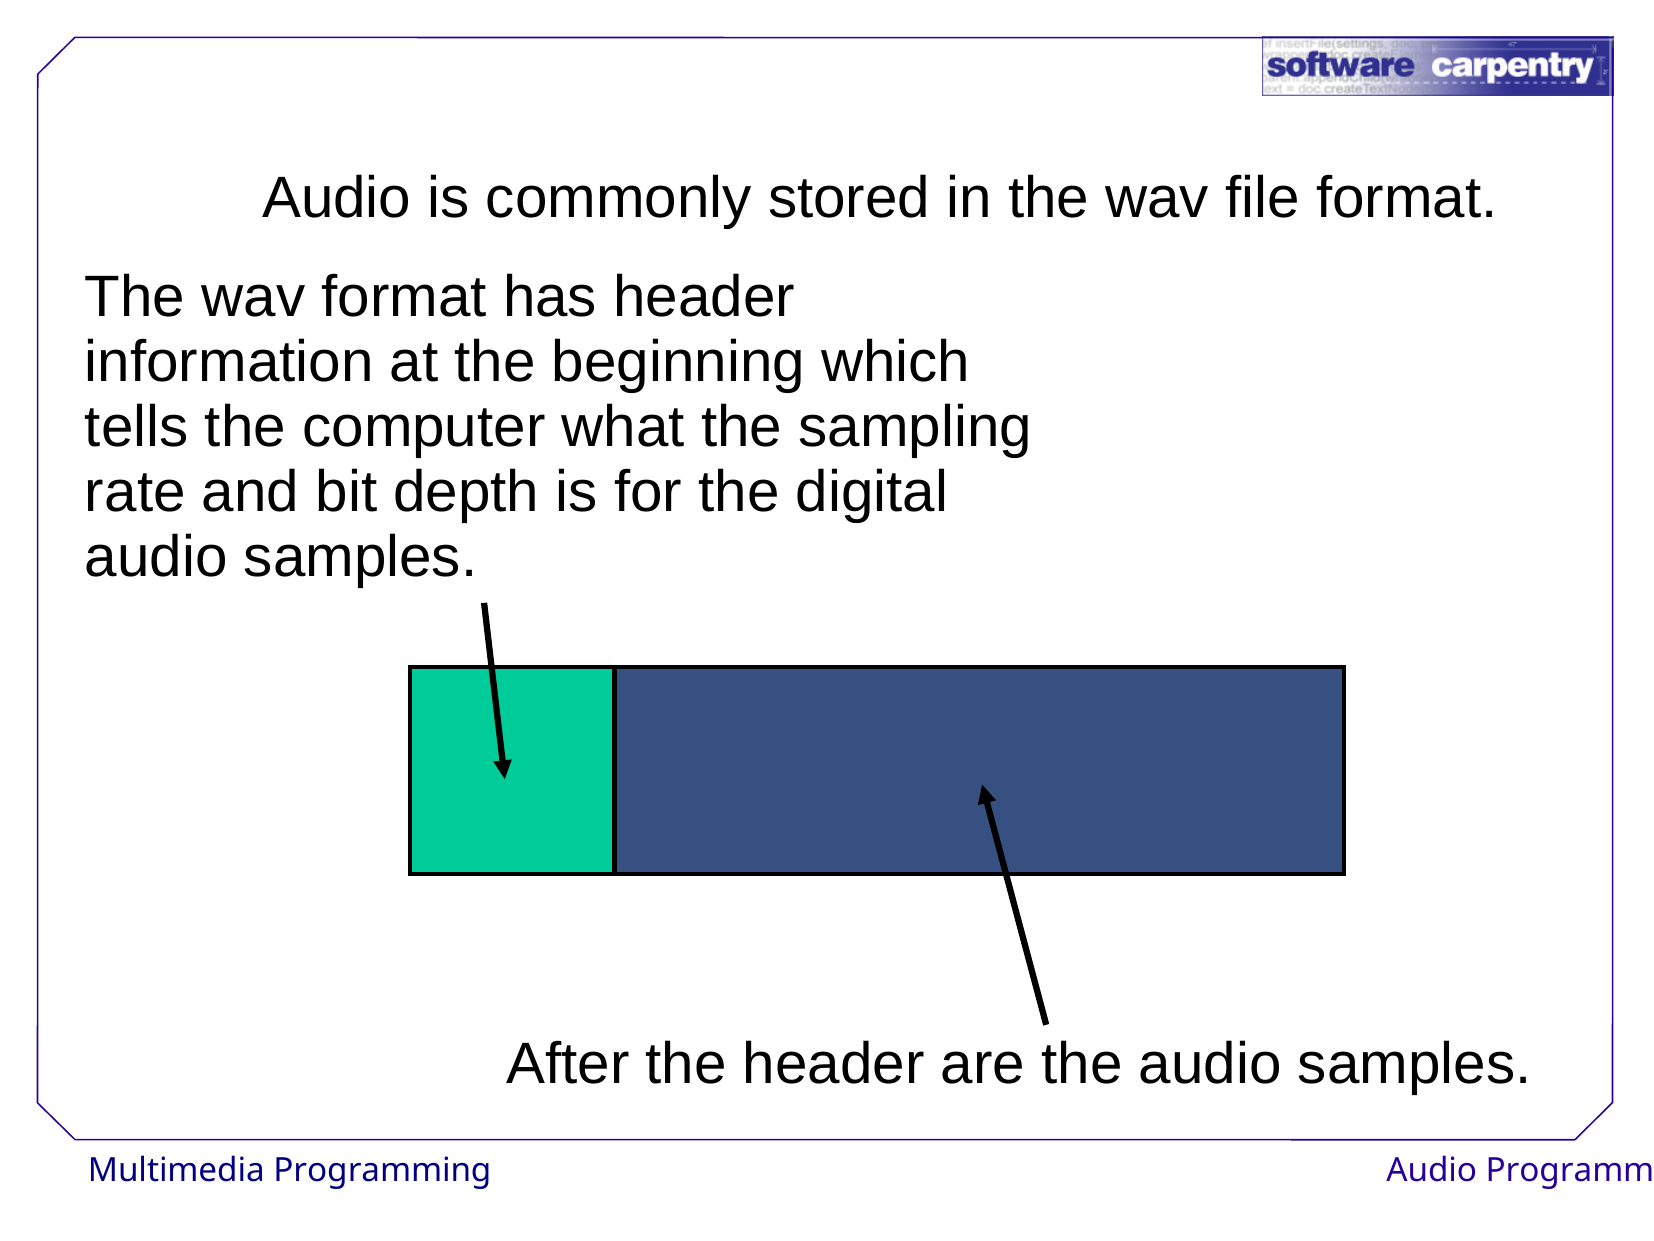

Audio is commonly stored in the wav file format.
The wav format has header information at the beginning which tells the computer what the sampling rate and bit depth is for the digital audio samples.
After the header are the audio samples.